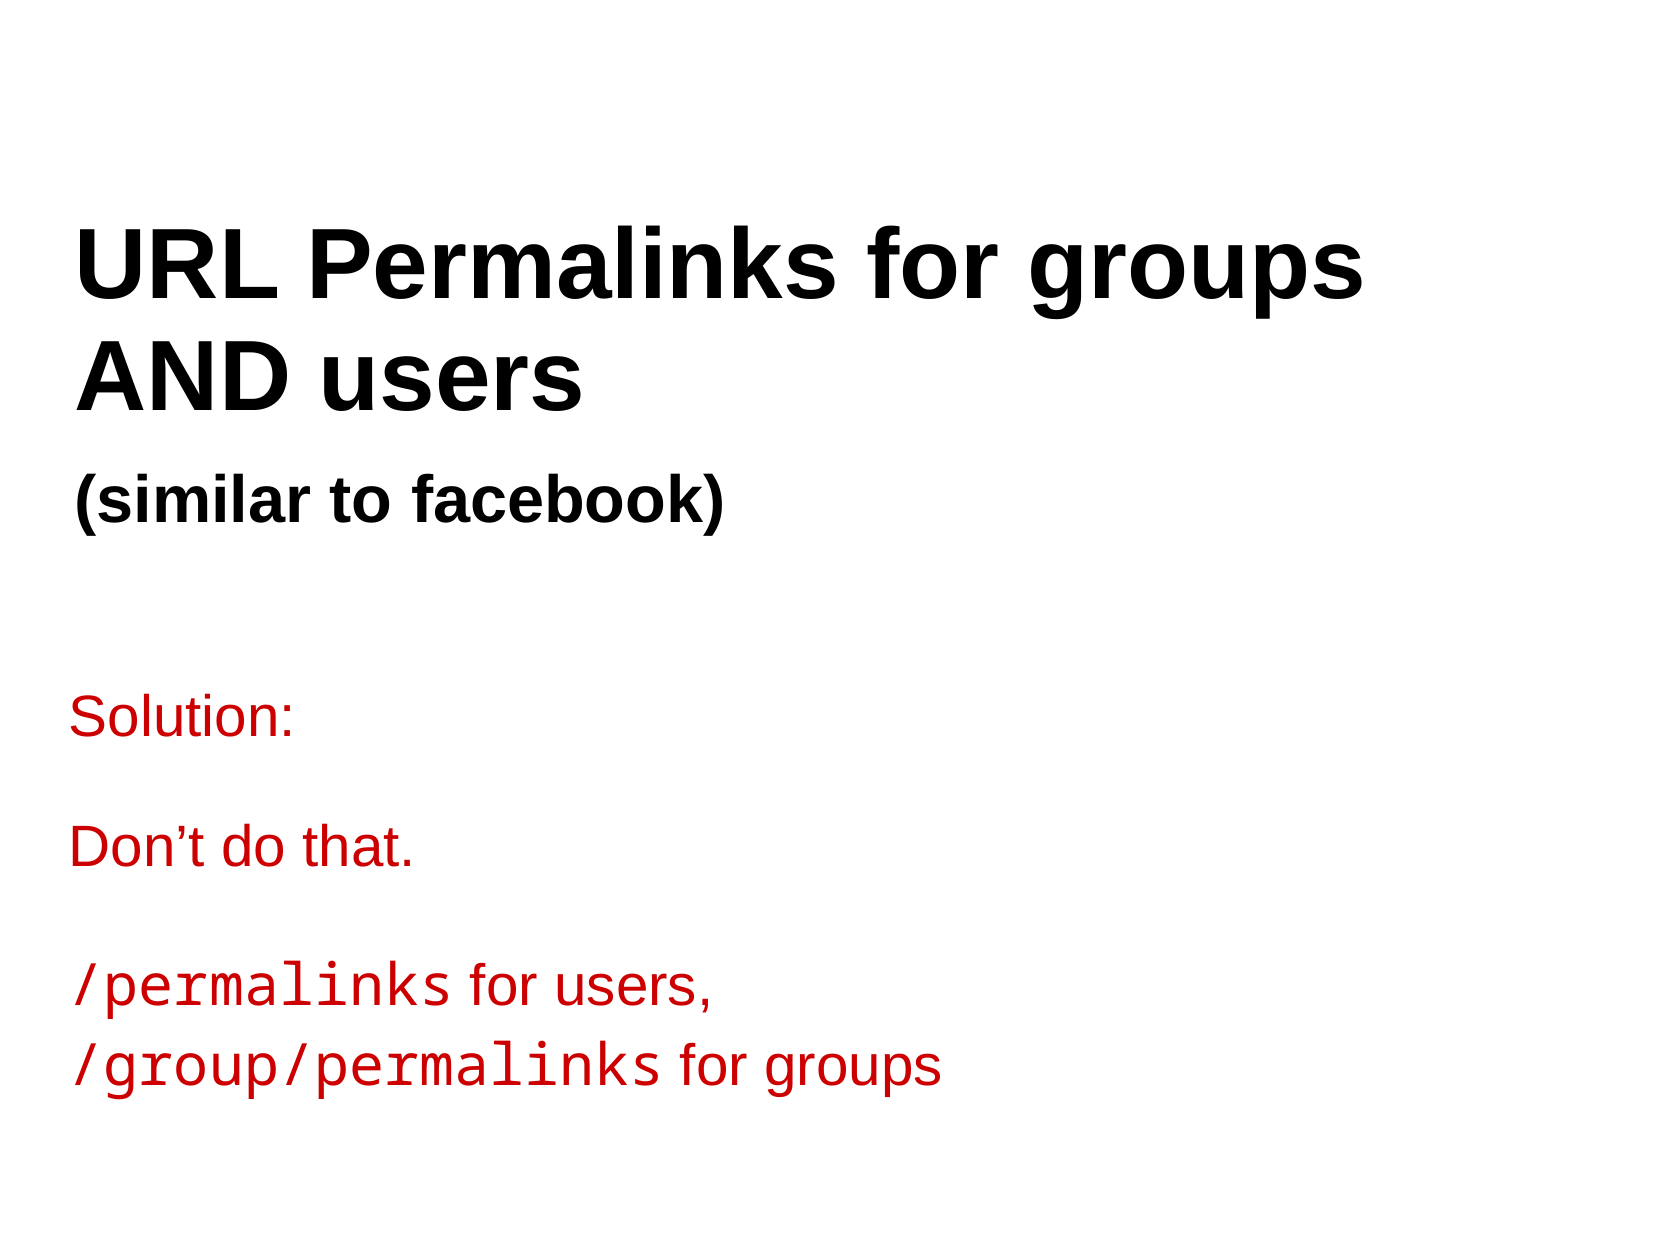

URL Permalinks for groups AND users
(similar to facebook)
Solution:
Don’t do that.
/permalinks for users,
/group/permalinks for groups